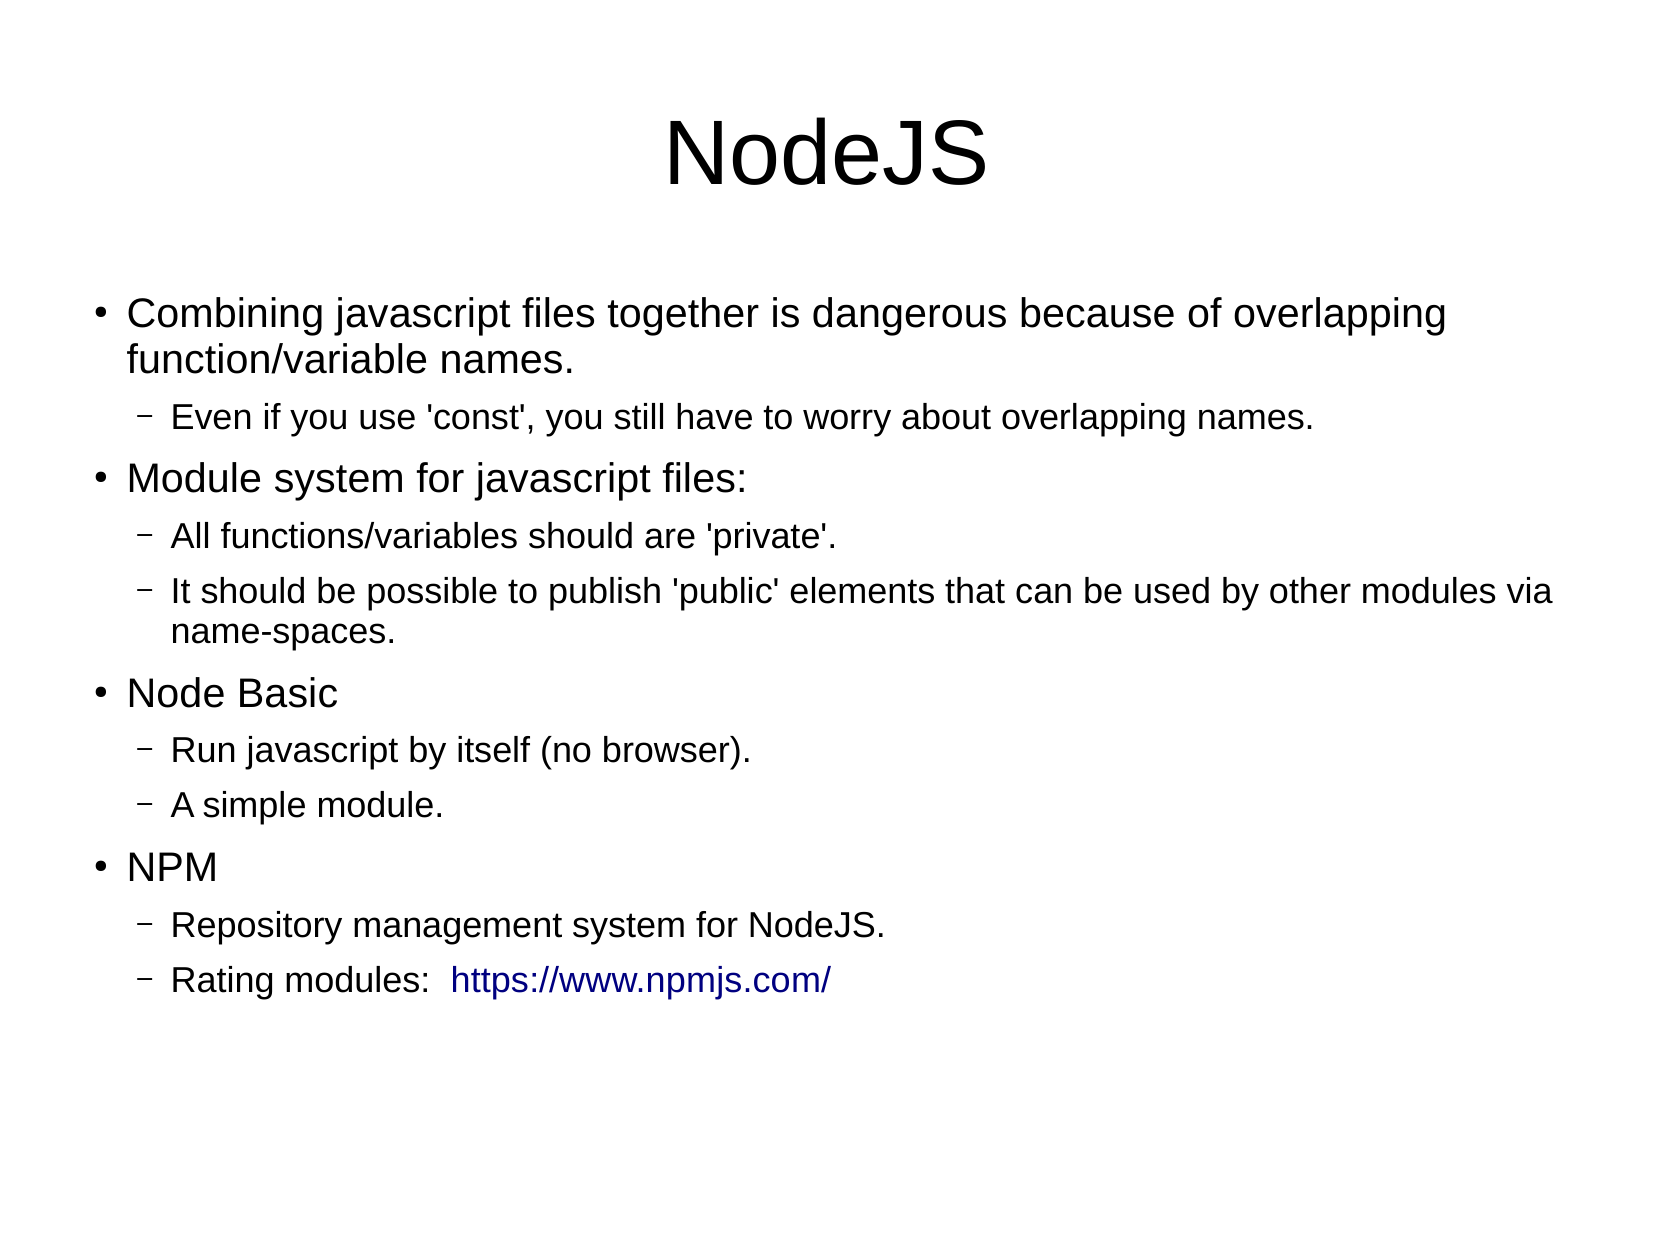

# NodeJS
Combining javascript files together is dangerous because of overlapping function/variable names.
Even if you use 'const', you still have to worry about overlapping names.
Module system for javascript files:
All functions/variables should are 'private'.
It should be possible to publish 'public' elements that can be used by other modules via name-spaces.
Node Basic
Run javascript by itself (no browser).
A simple module.
NPM
Repository management system for NodeJS.
Rating modules: https://www.npmjs.com/